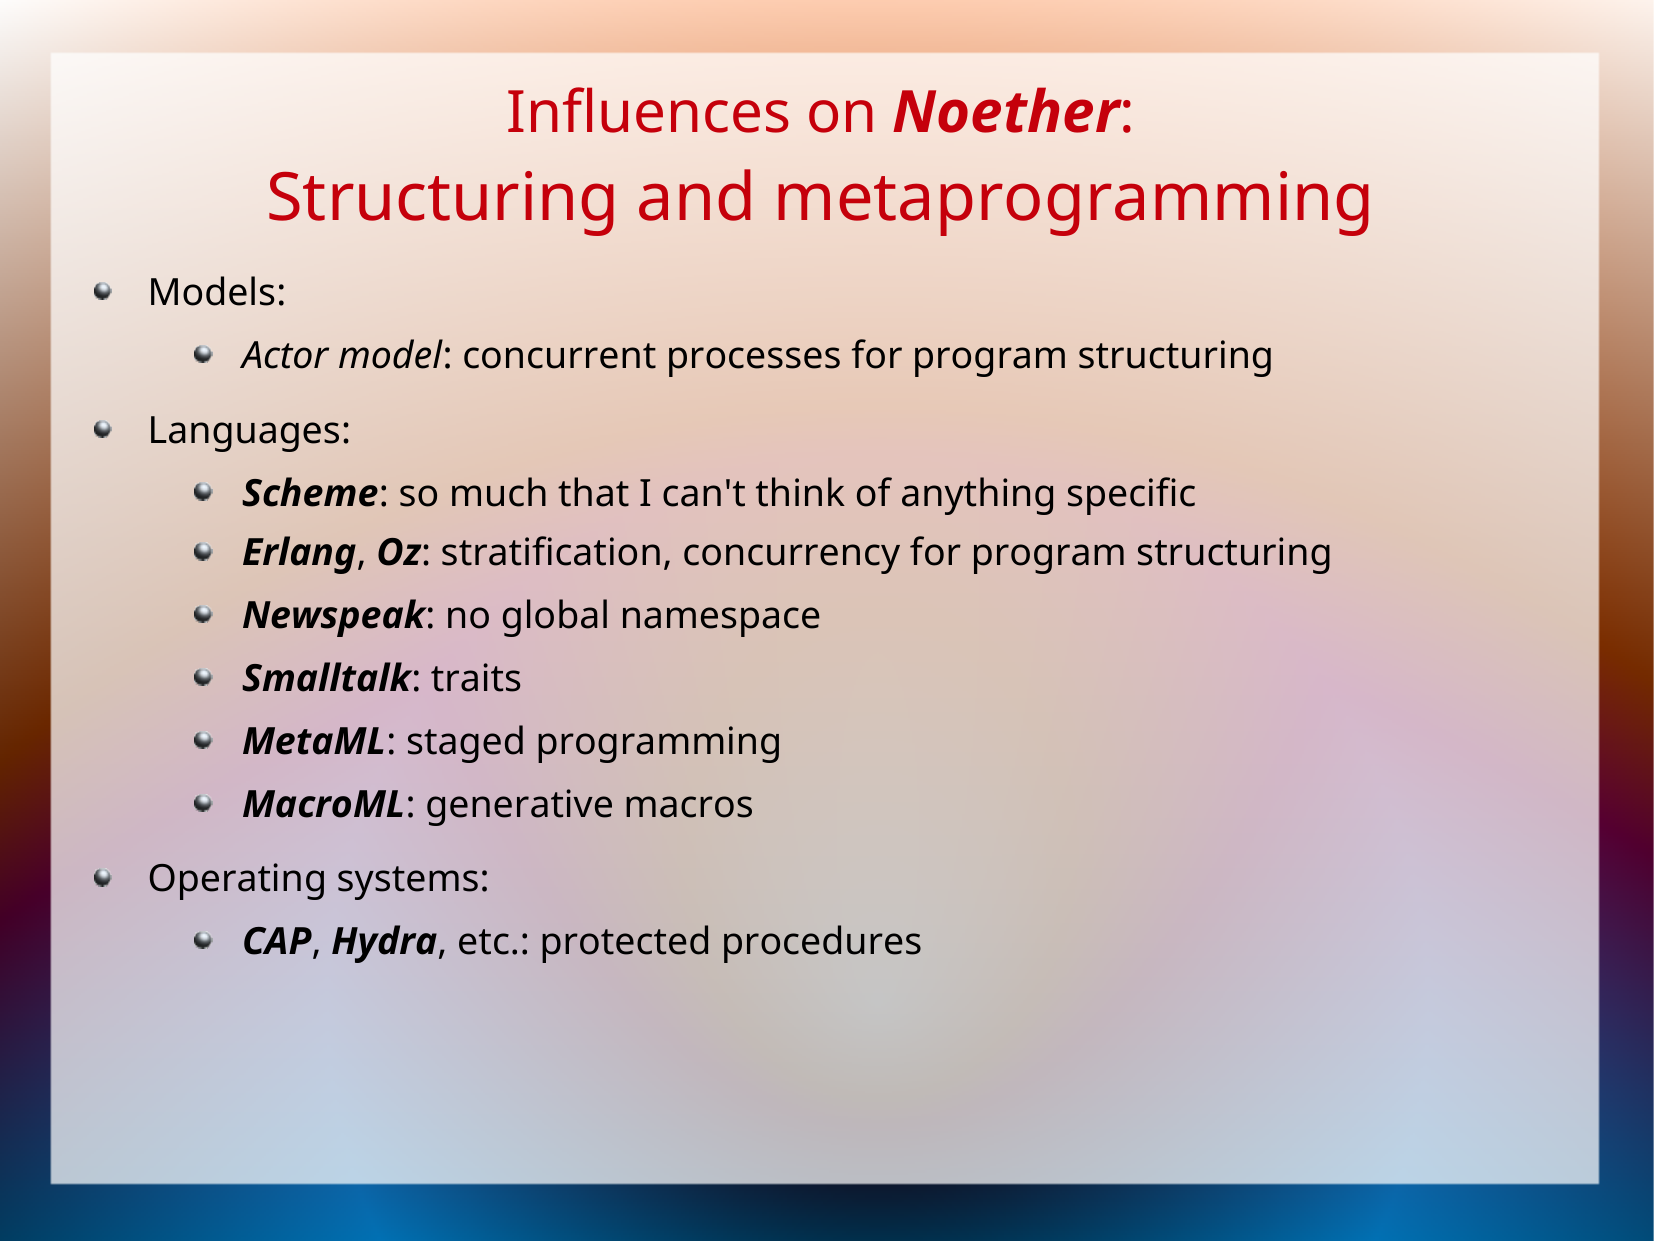

# Influences on Noether: Structuring and metaprogramming
Models:
Actor model: concurrent processes for program structuring
Languages:
Scheme: so much that I can't think of anything specific
Erlang, Oz: stratification, concurrency for program structuring
Newspeak: no global namespace
Smalltalk: traits
MetaML: staged programming
MacroML: generative macros
Operating systems:
CAP, Hydra, etc.: protected procedures